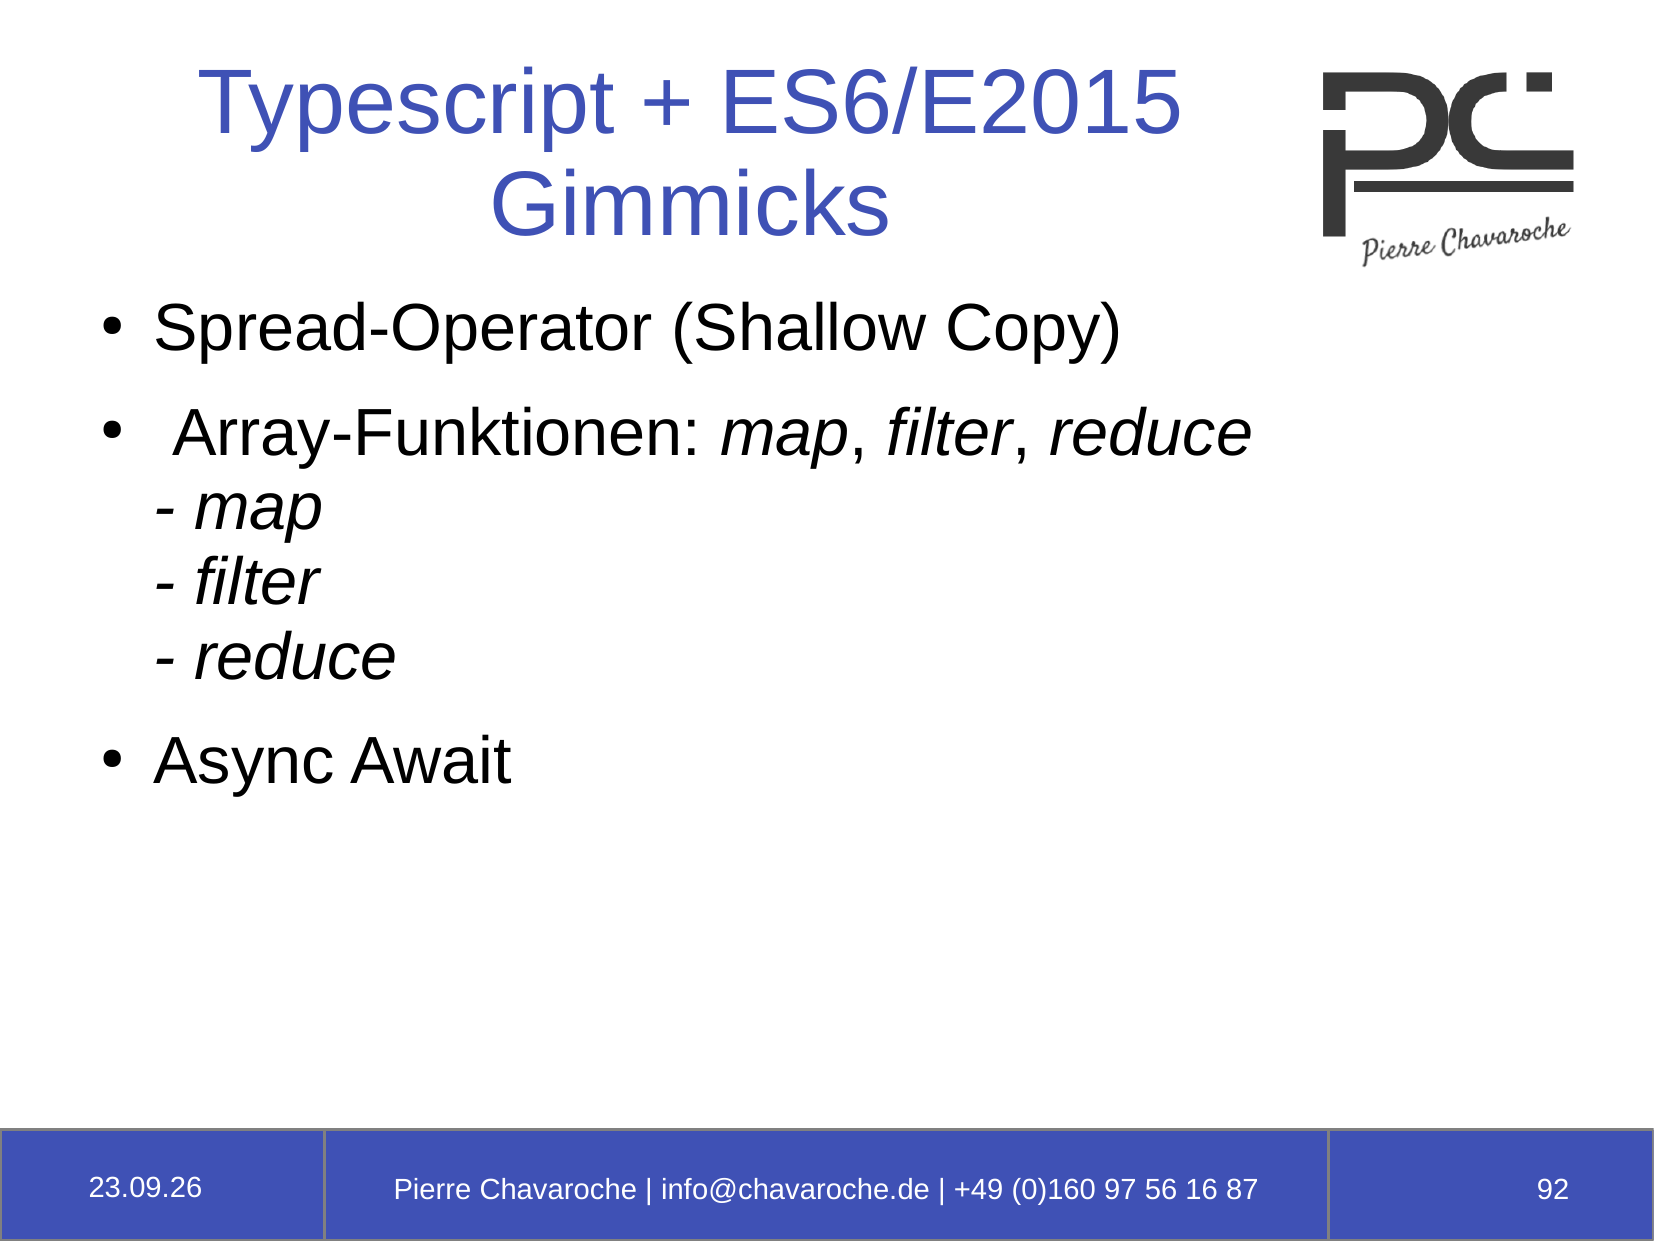

# Typescript + ES6/E2015 Gimmicks
Spread-Operator (Shallow Copy)
 Array-Funktionen: map, filter, reduce
- map
- filter
- reduce
Async Await
Pierre Chavaroche | info@chavaroche.de | +49 (0)160 97 56 16 87
92